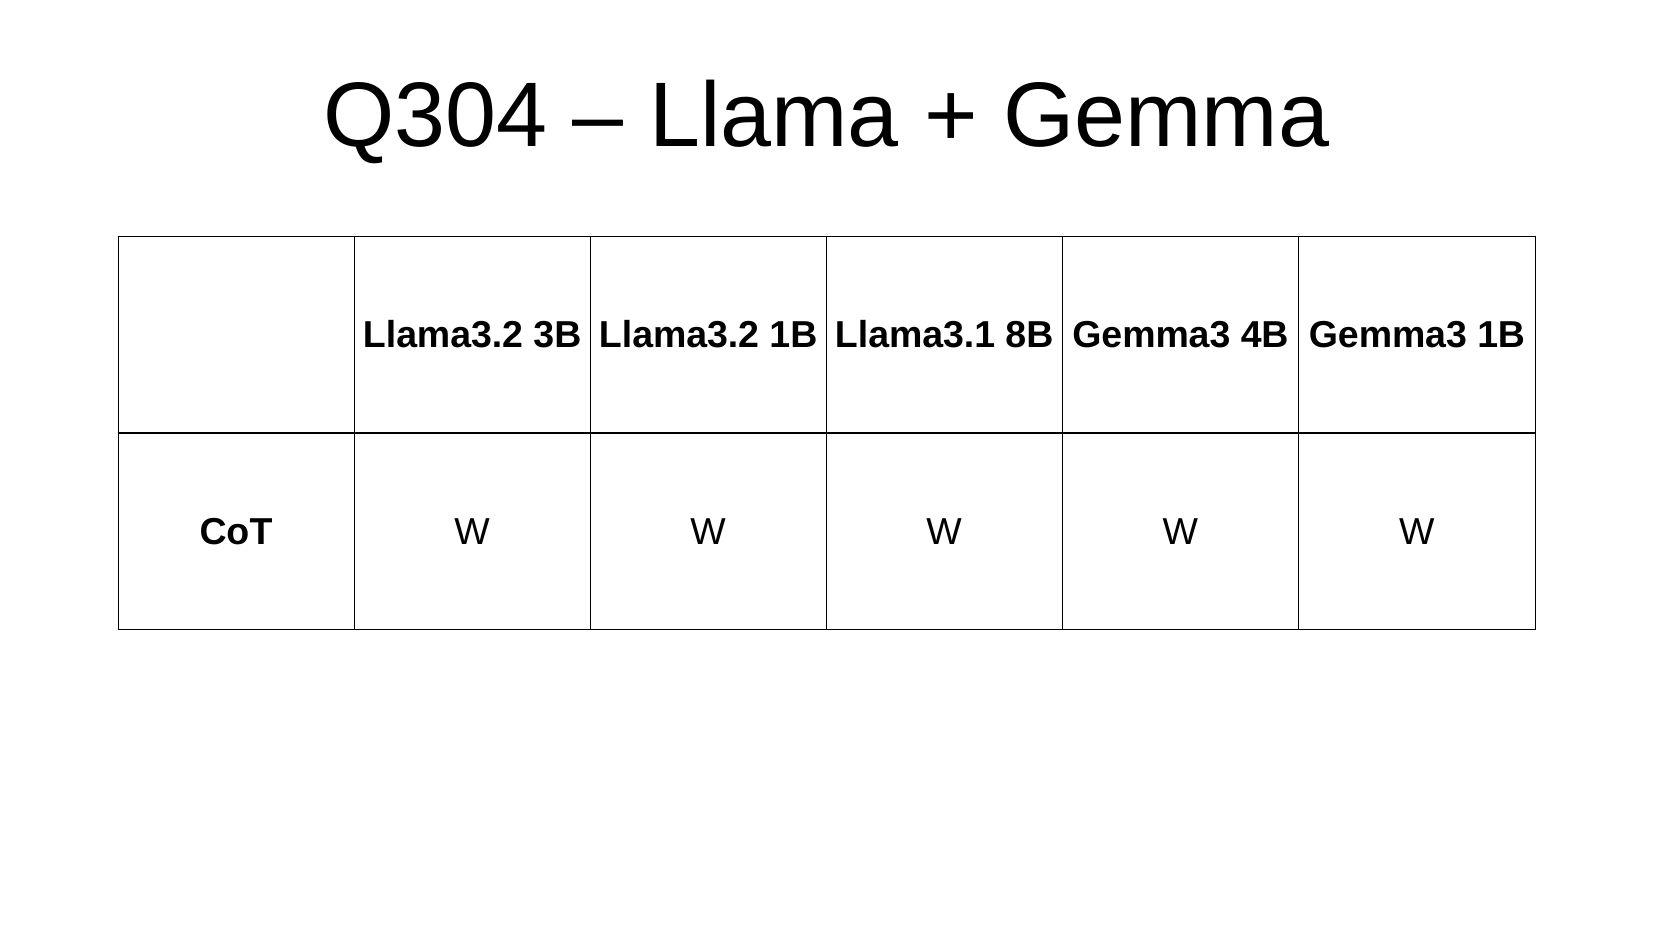

# Q304 – Llama + Gemma
| | Llama3.2 3B | Llama3.2 1B | Llama3.1 8B | Gemma3 4B | Gemma3 1B |
| --- | --- | --- | --- | --- | --- |
| CoT | W | W | W | W | W |